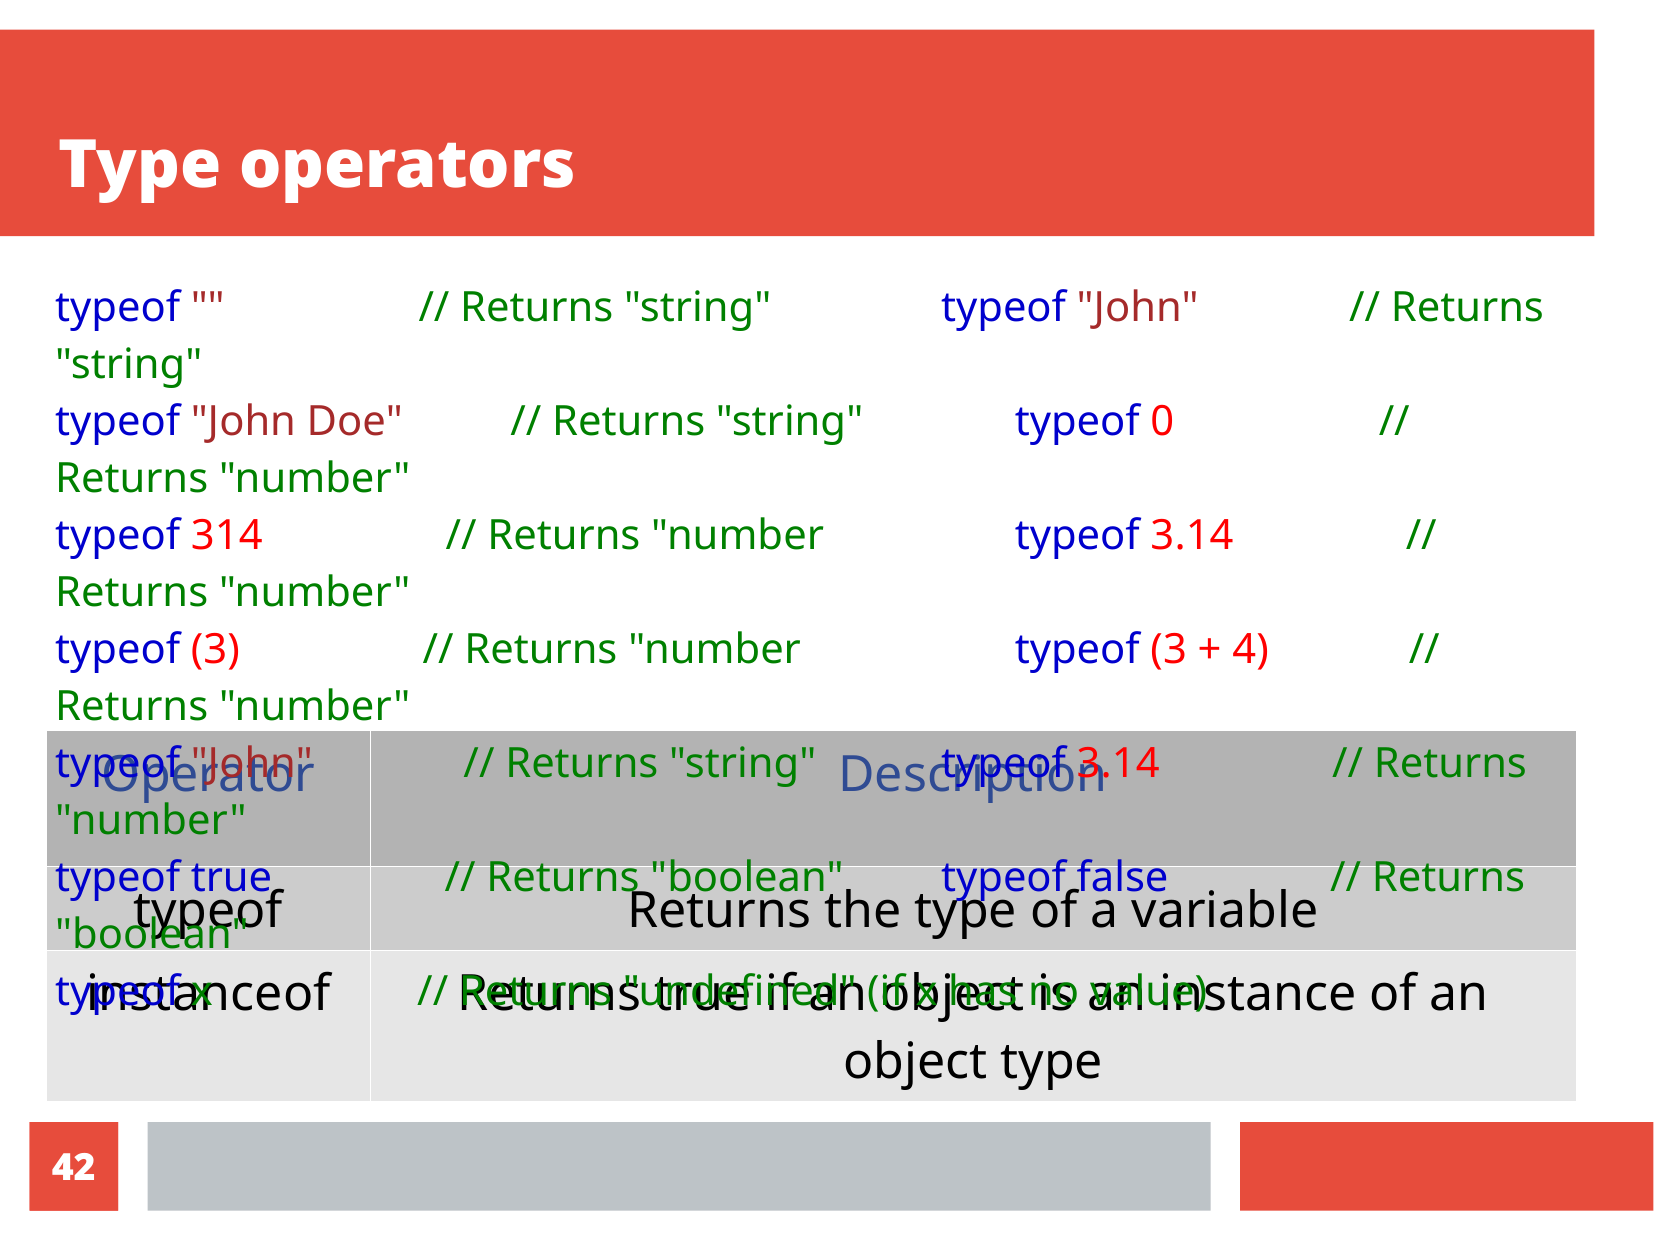

# Type operators
typeof ""                  // Returns "string"			typeof "John"              // Returns "string"
typeof "John Doe"          // Returns "string" 		typeof 0                   // Returns "number"
typeof 314                 // Returns "number			typeof 3.14                // Returns "number"
typeof (3)                 // Returns "number			typeof (3 + 4)             // Returns "number"
typeof "John"              // Returns "string" 		typeof 3.14                // Returns "number"
typeof true                // Returns "boolean"		typeof false               // Returns "boolean"
typeof x                   // Returns "undefined" (if x has no value)
| Operator | Description |
| --- | --- |
| typeof | Returns the type of a variable |
| instanceof | Returns true if an object is an instance of an object type |
42